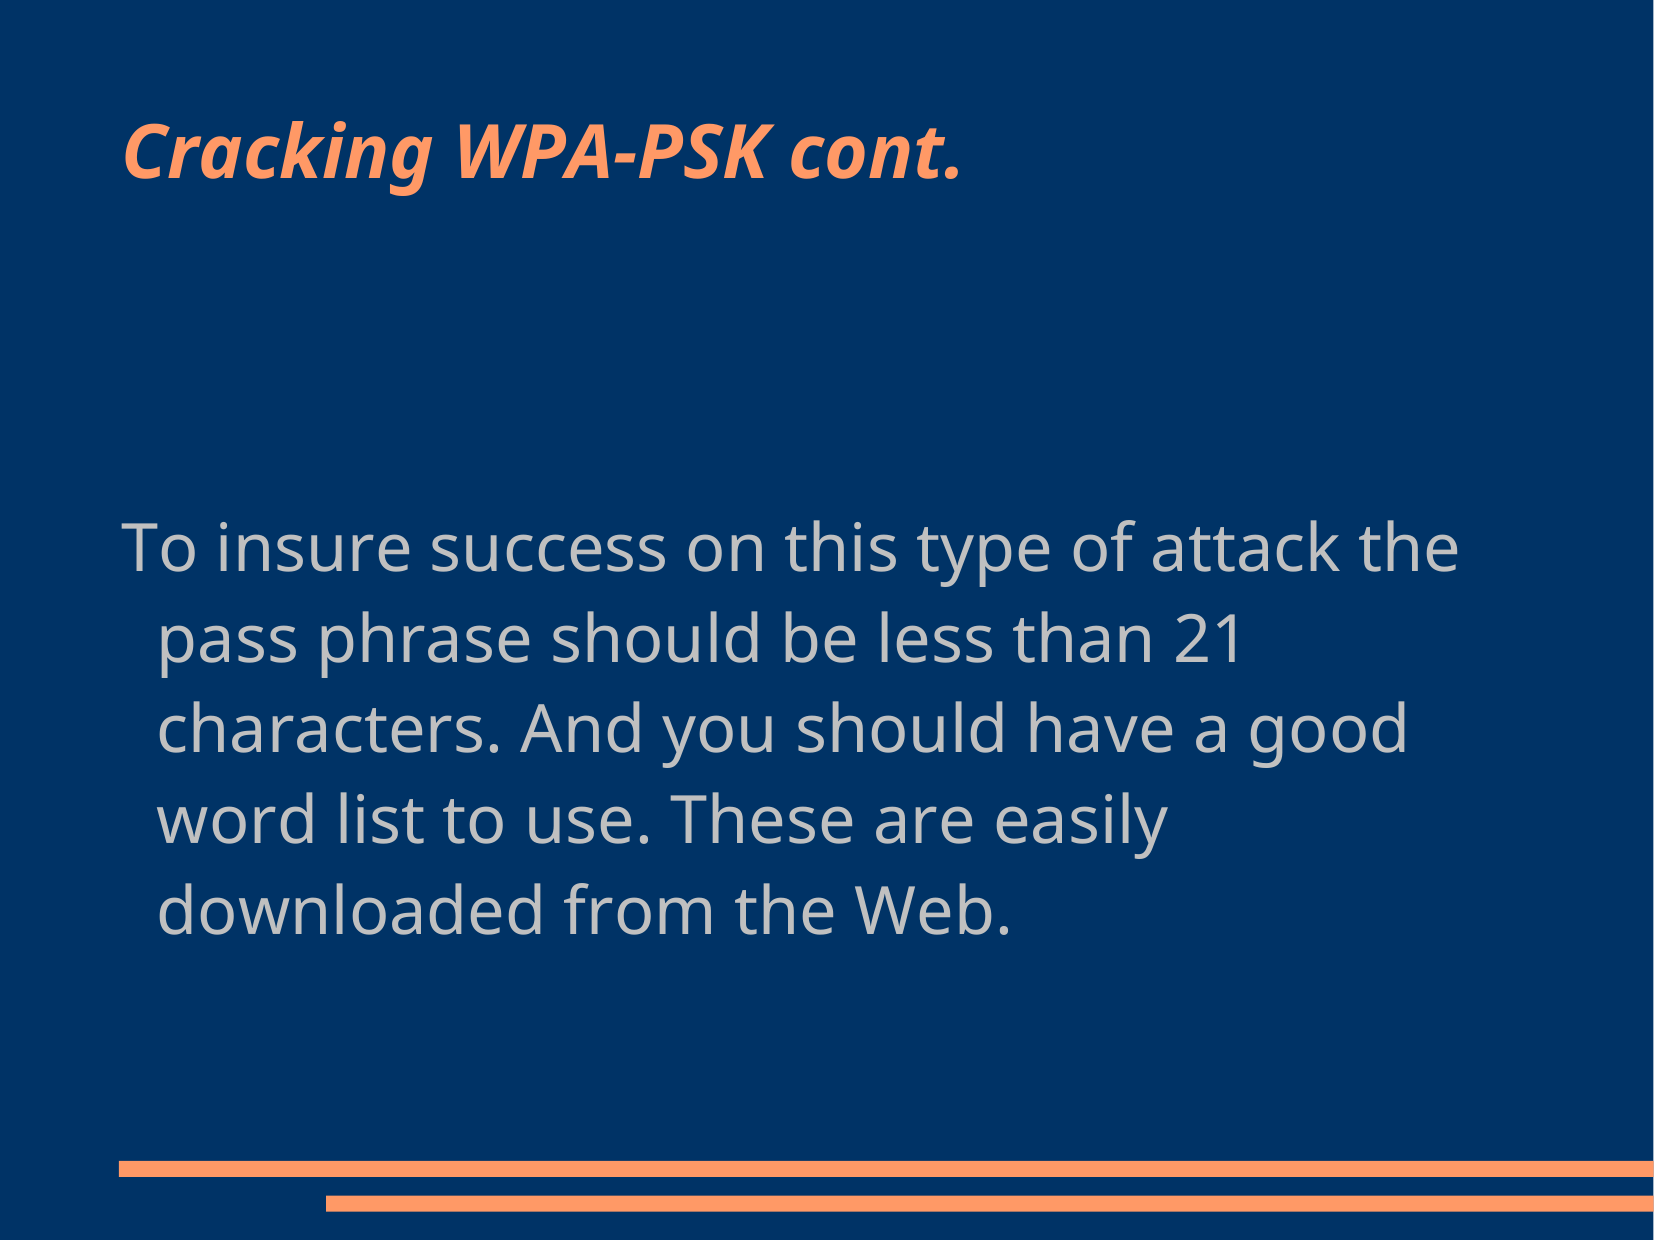

# Cracking WPA-PSK cont.
To insure success on this type of attack the pass phrase should be less than 21 characters. And you should have a good word list to use. These are easily downloaded from the Web.